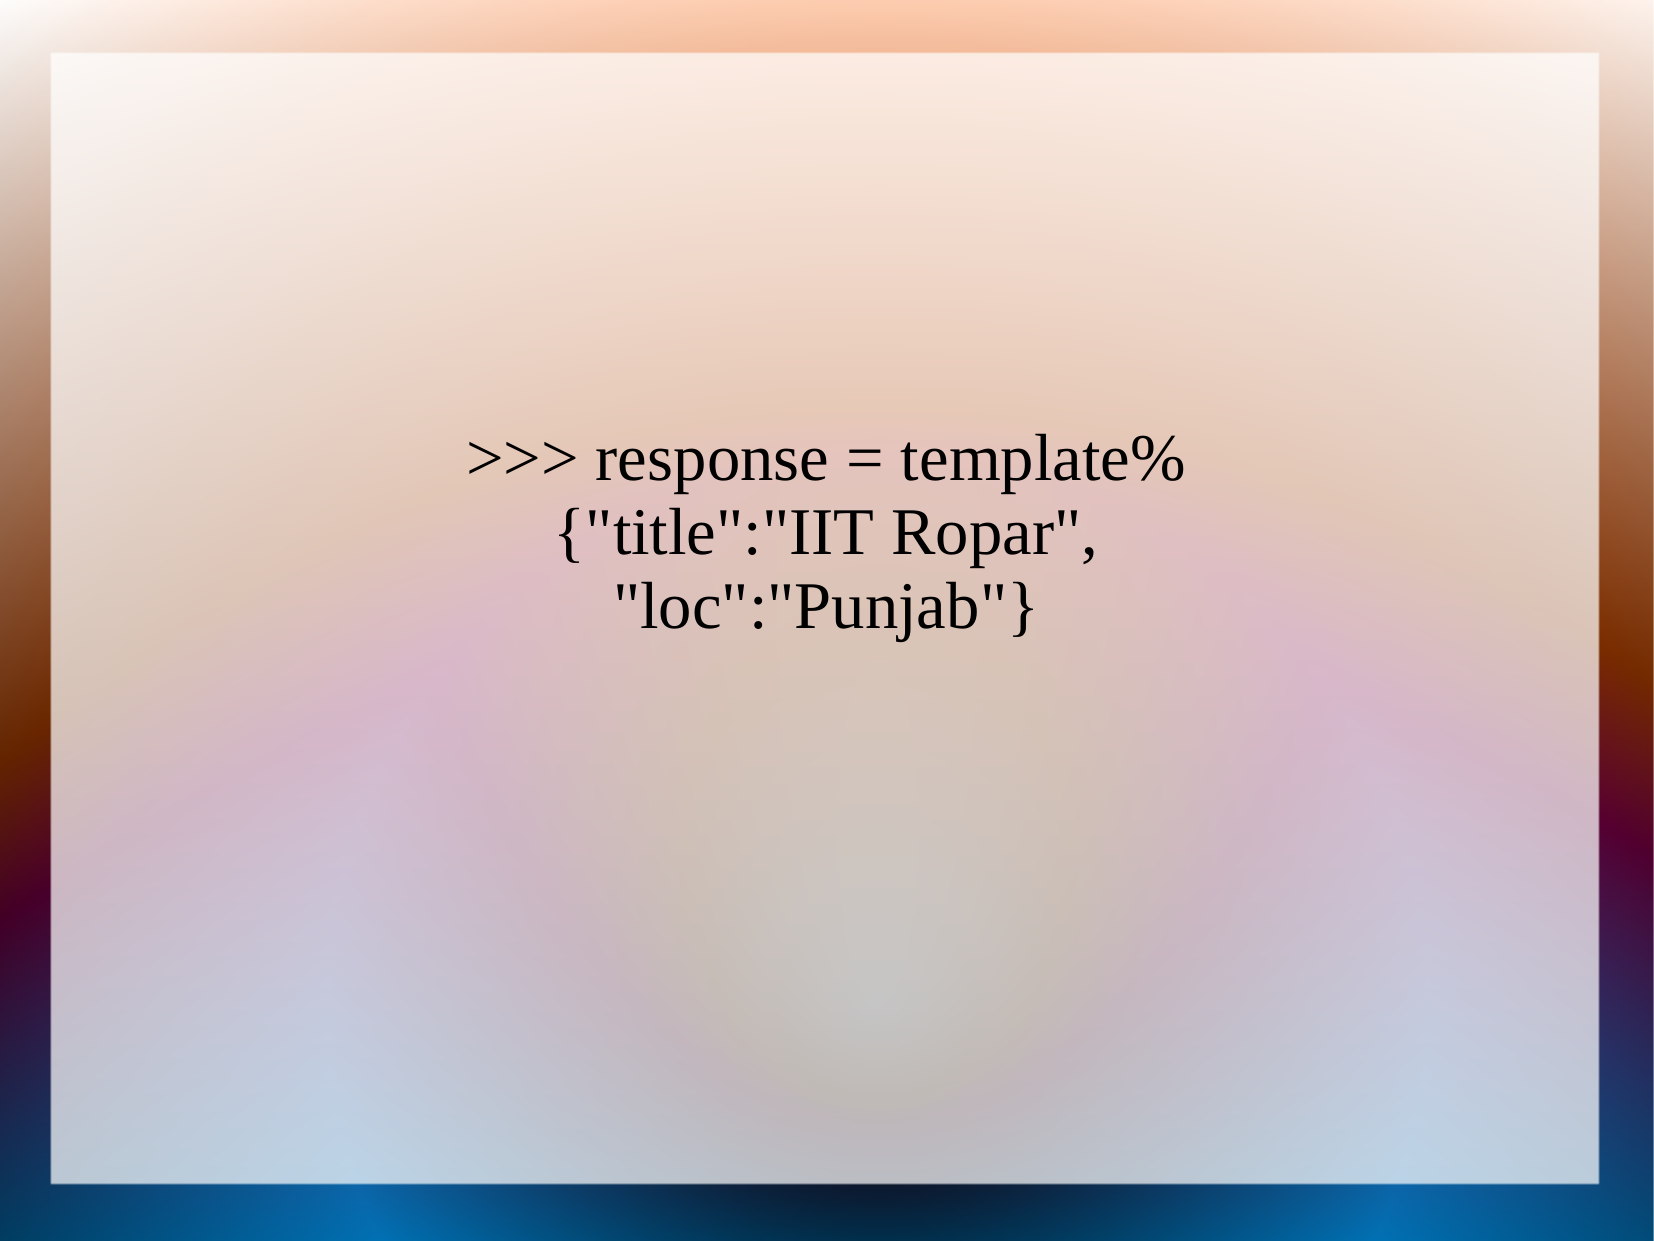

# >>> response = template%
{"title":"IIT Ropar",
"loc":"Punjab"}